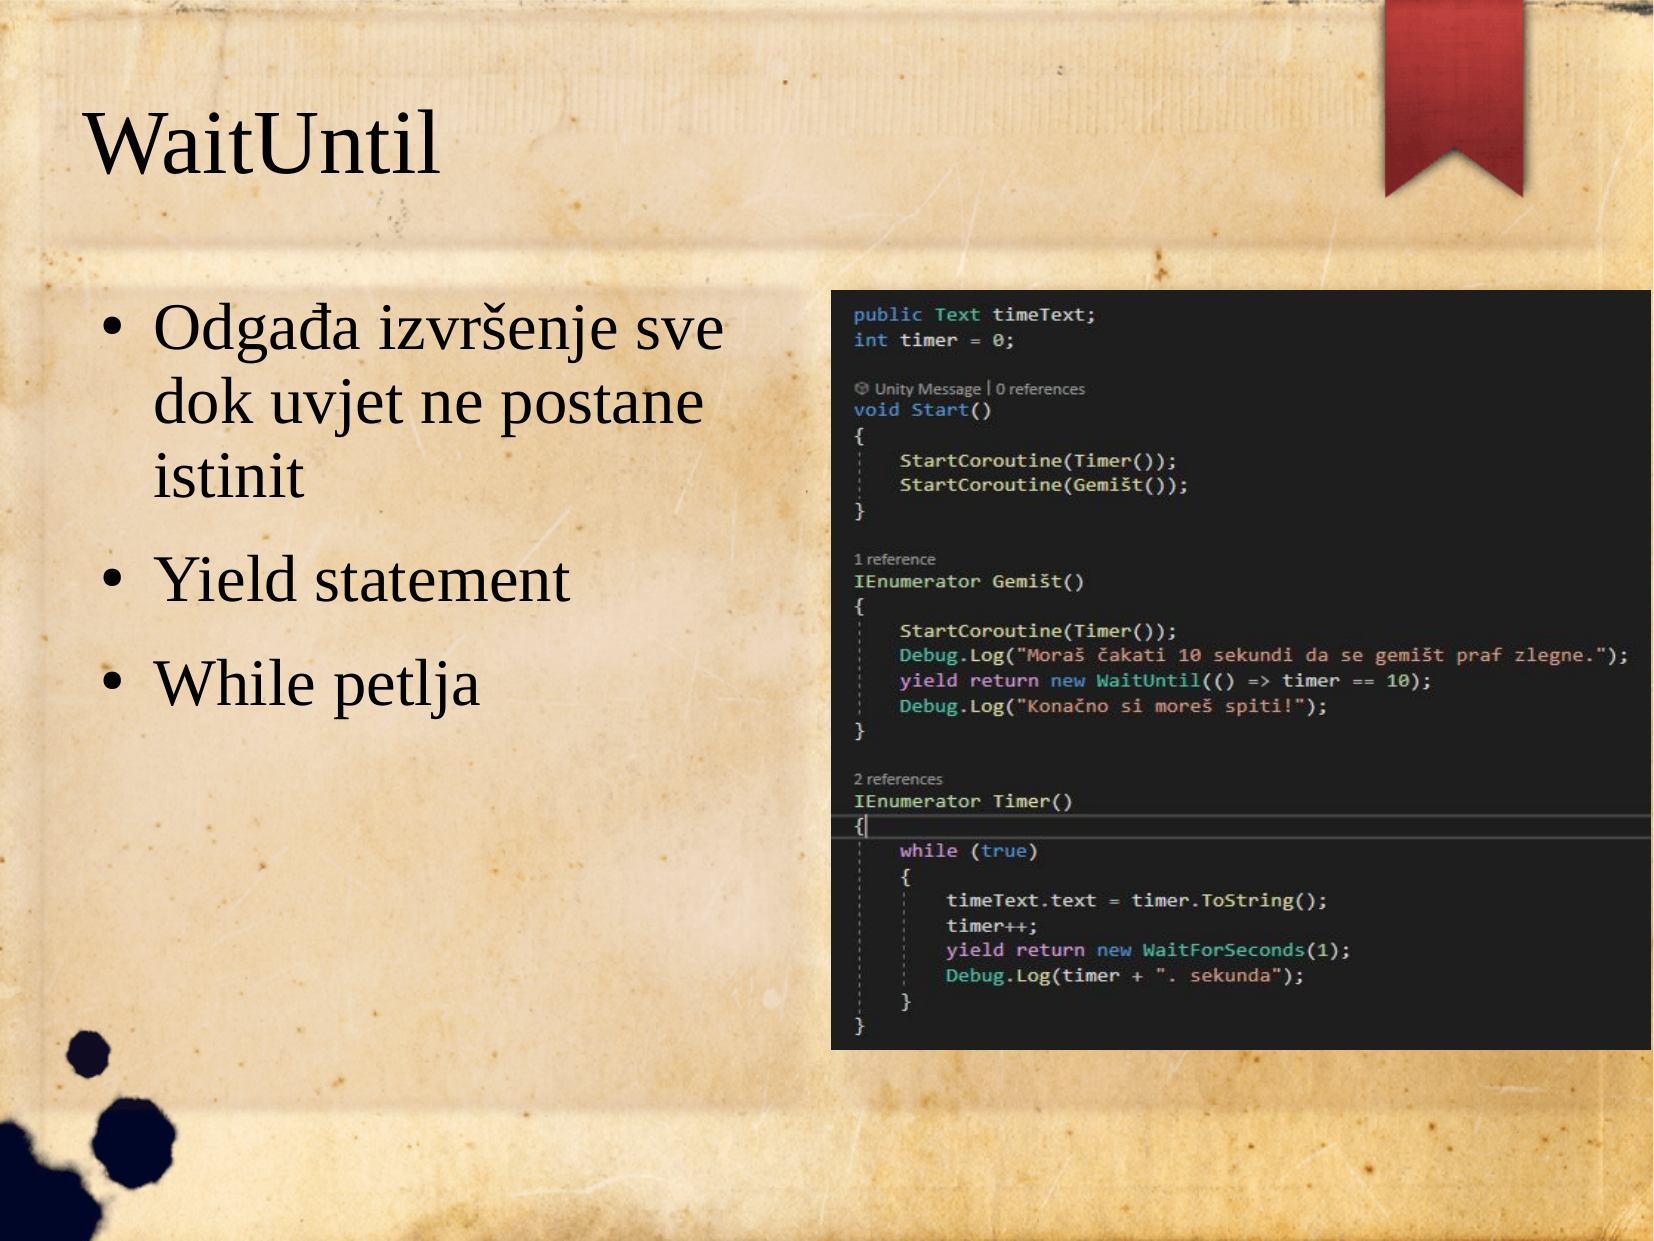

# WaitUntil
Odgađa izvršenje sve dok uvjet ne postane istinit
Yield statement
While petlja